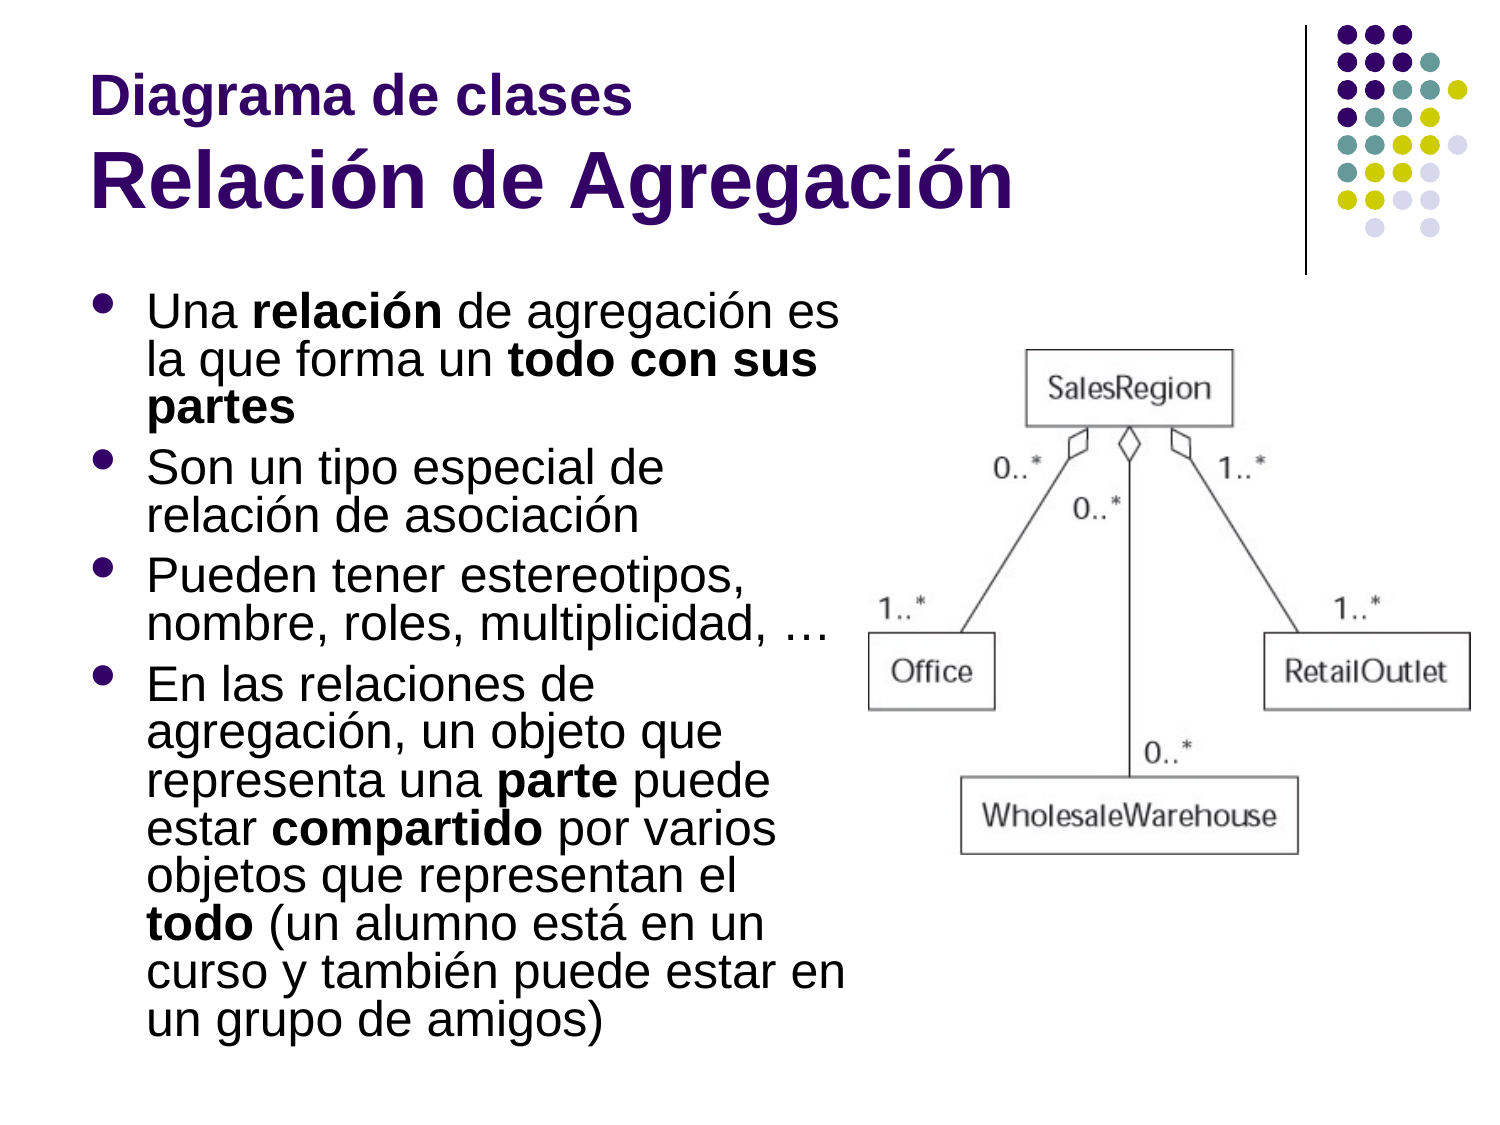

# Diagrama de clases Relación de Agregación
Una relación de agregación es la que forma un todo con sus partes
Son un tipo especial de relación de asociación
Pueden tener estereotipos, nombre, roles, multiplicidad, …
En las relaciones de agregación, un objeto que representa una parte puede estar compartido por varios objetos que representan el todo (un alumno está en un curso y también puede estar en un grupo de amigos)